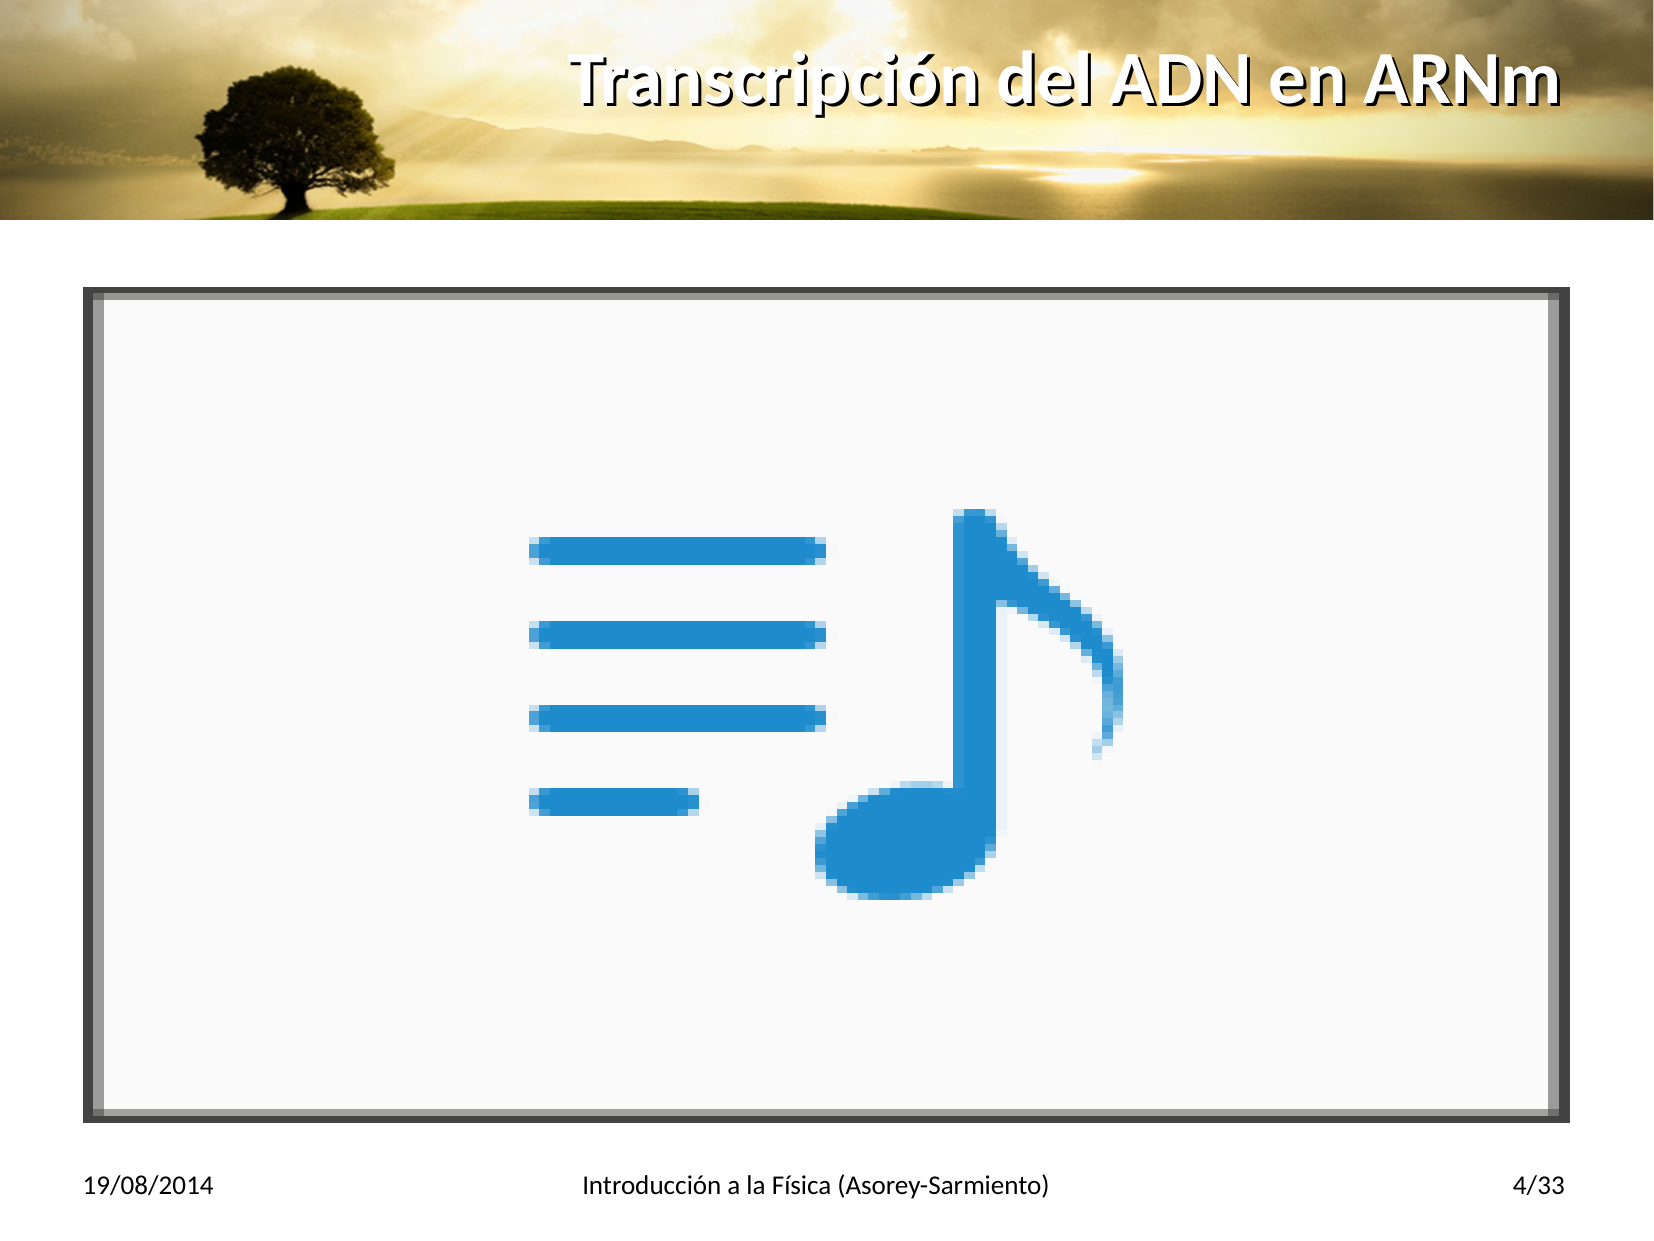

# Transcripción del ADN en ARNm
19/08/2014
Introducción a la Física (Asorey-Sarmiento)
4